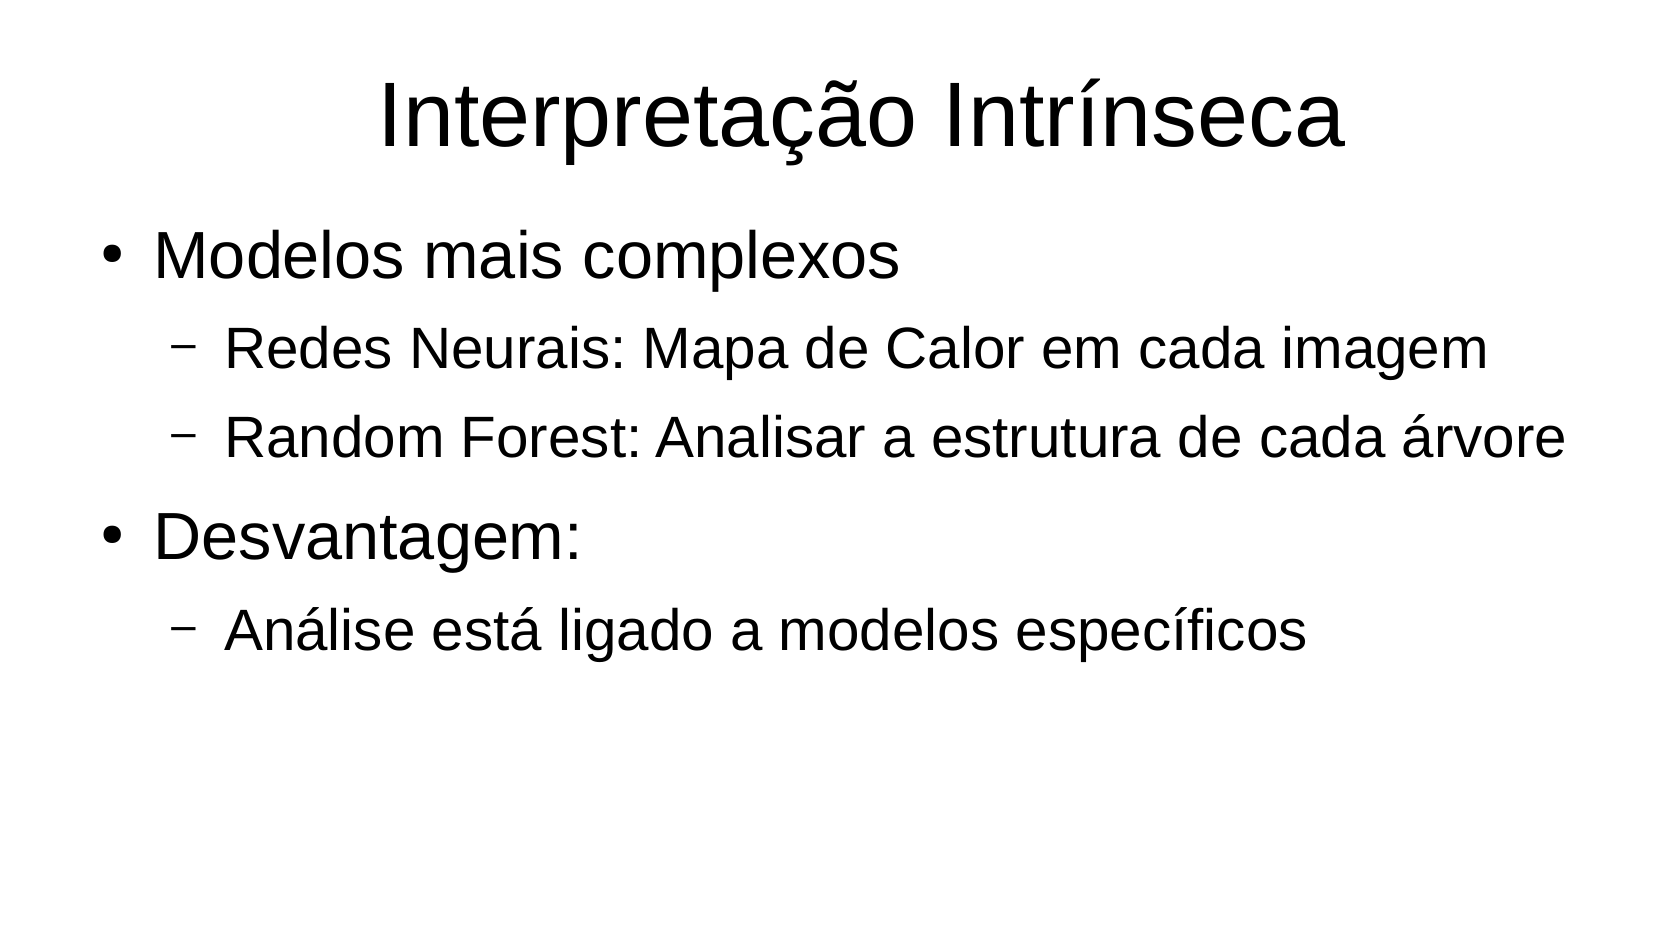

# Interpretação Intrínseca
Modelos mais complexos
Redes Neurais: Mapa de Calor em cada imagem
Random Forest: Analisar a estrutura de cada árvore
Desvantagem:
Análise está ligado a modelos específicos